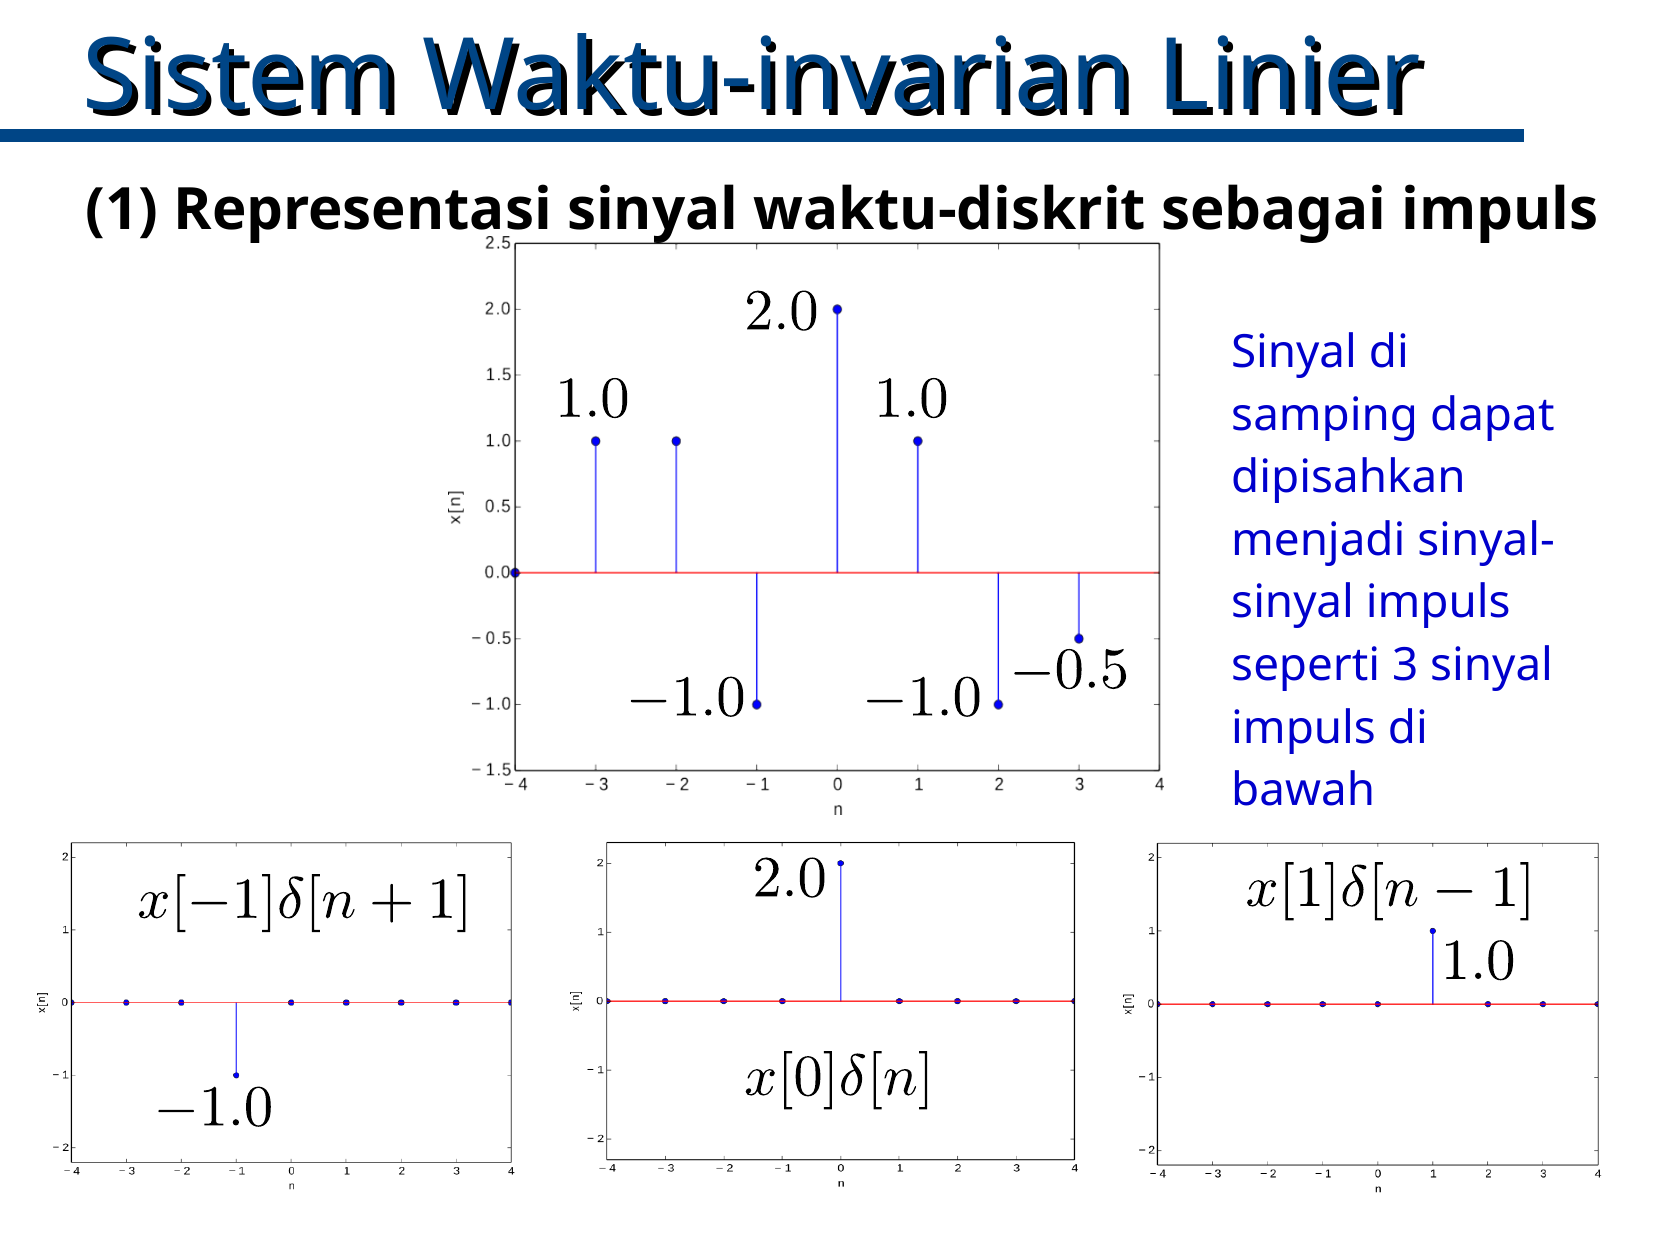

# Sistem Waktu-invarian Linier
 Representasi sinyal waktu-diskrit sebagai impuls
Sinyal di samping dapat dipisahkan menjadi sinyal-sinyal impuls seperti 3 sinyal impuls di bawah